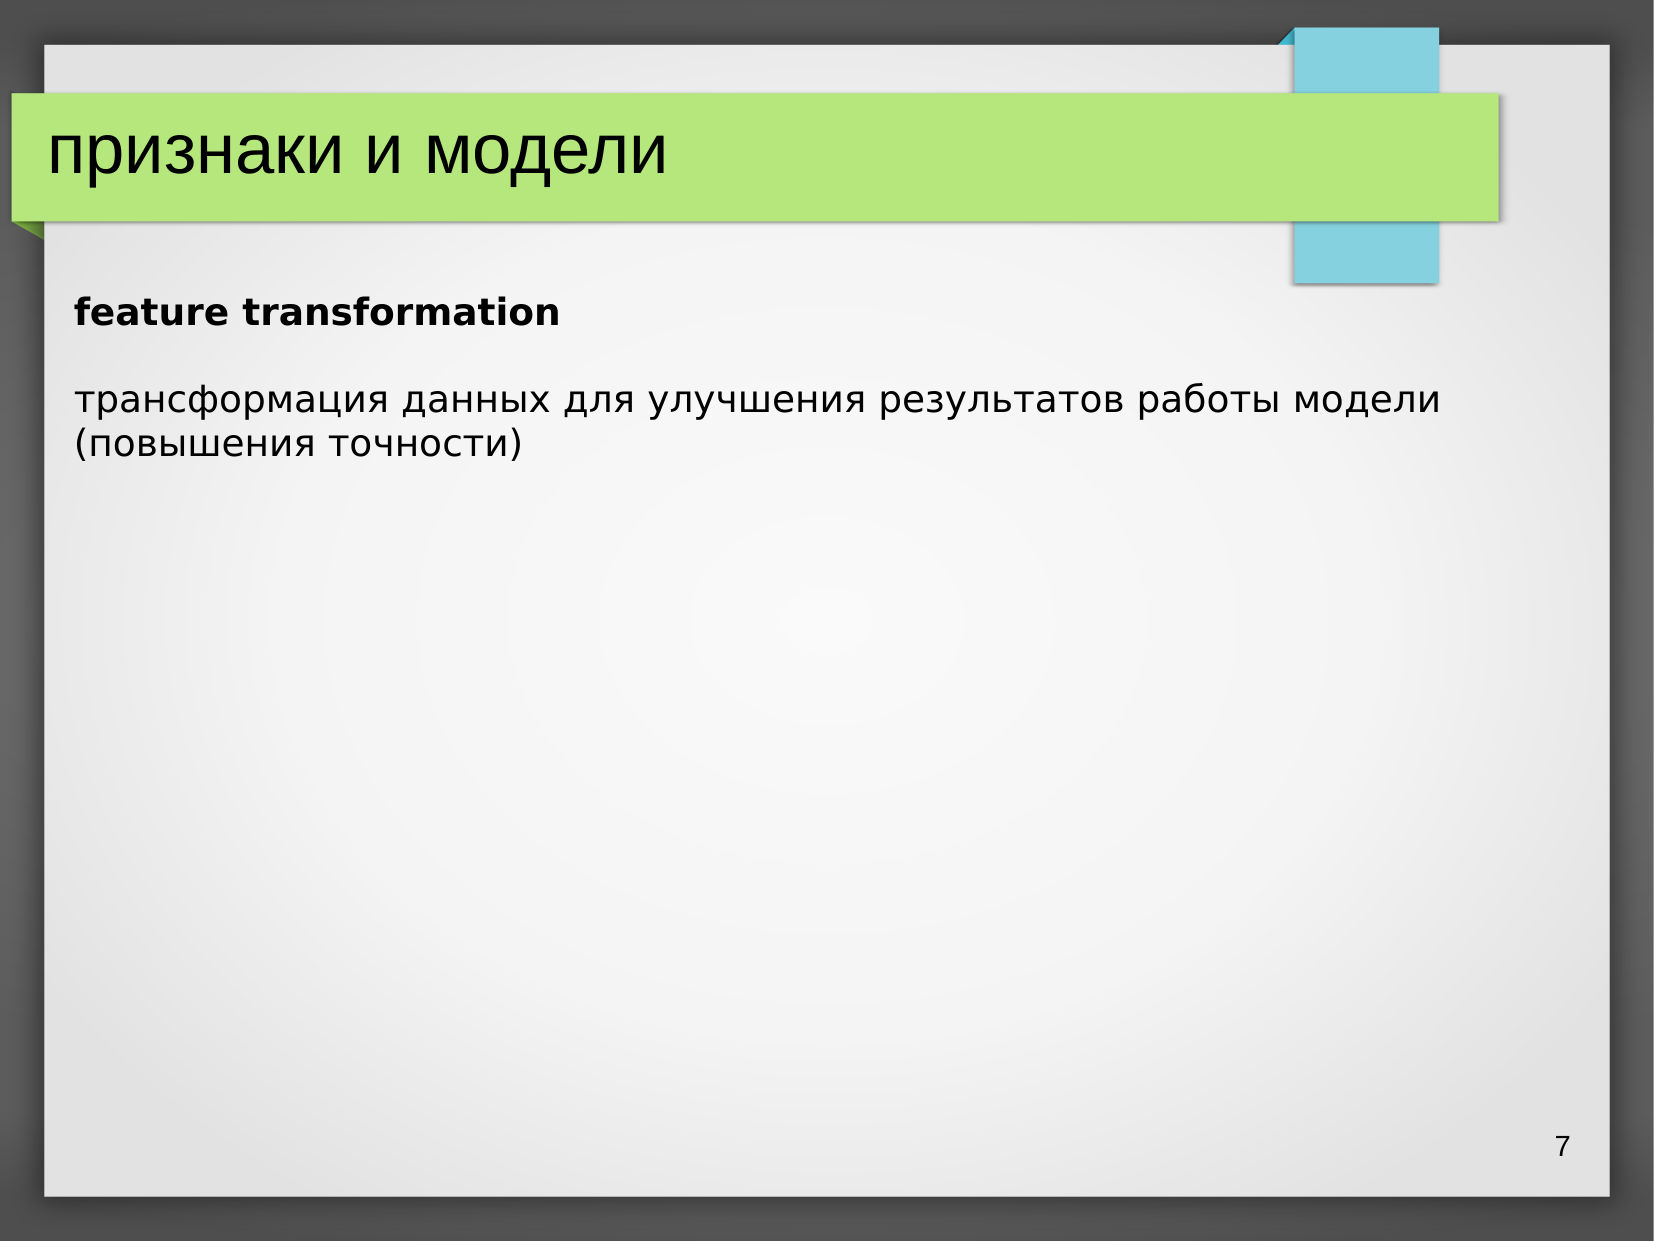

# признаки и модели
feature transformation
трансформация данных для улучшения результатов работы модели (повышения точности)
7